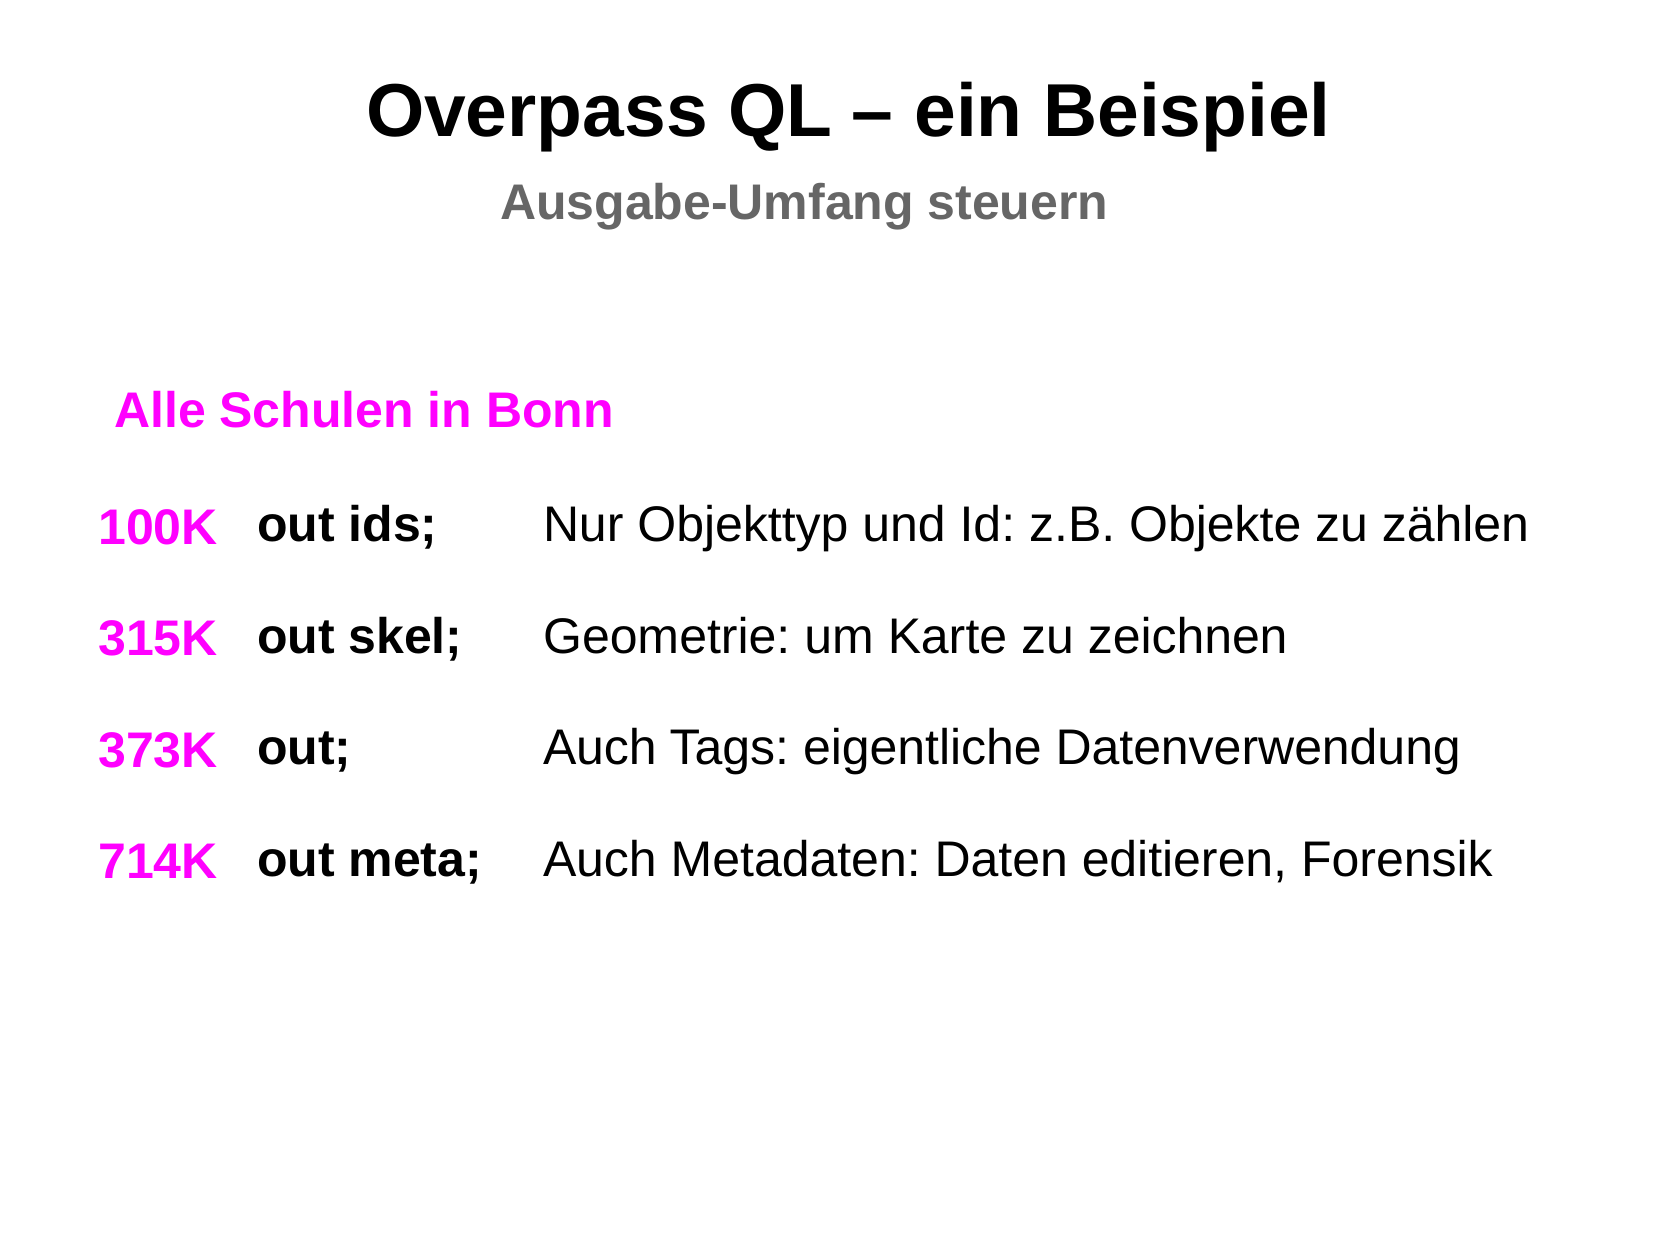

Overpass QL – ein Beispiel
Ausgabe-Umfang steuern
Alle Schulen in Bonn
out ids;
out skel;
out;
out meta;
Nur Objekttyp und Id: z.B. Objekte zu zählen
Geometrie: um Karte zu zeichnen
Auch Tags: eigentliche Datenverwendung
Auch Metadaten: Daten editieren, Forensik
100K
315K
373K
714K